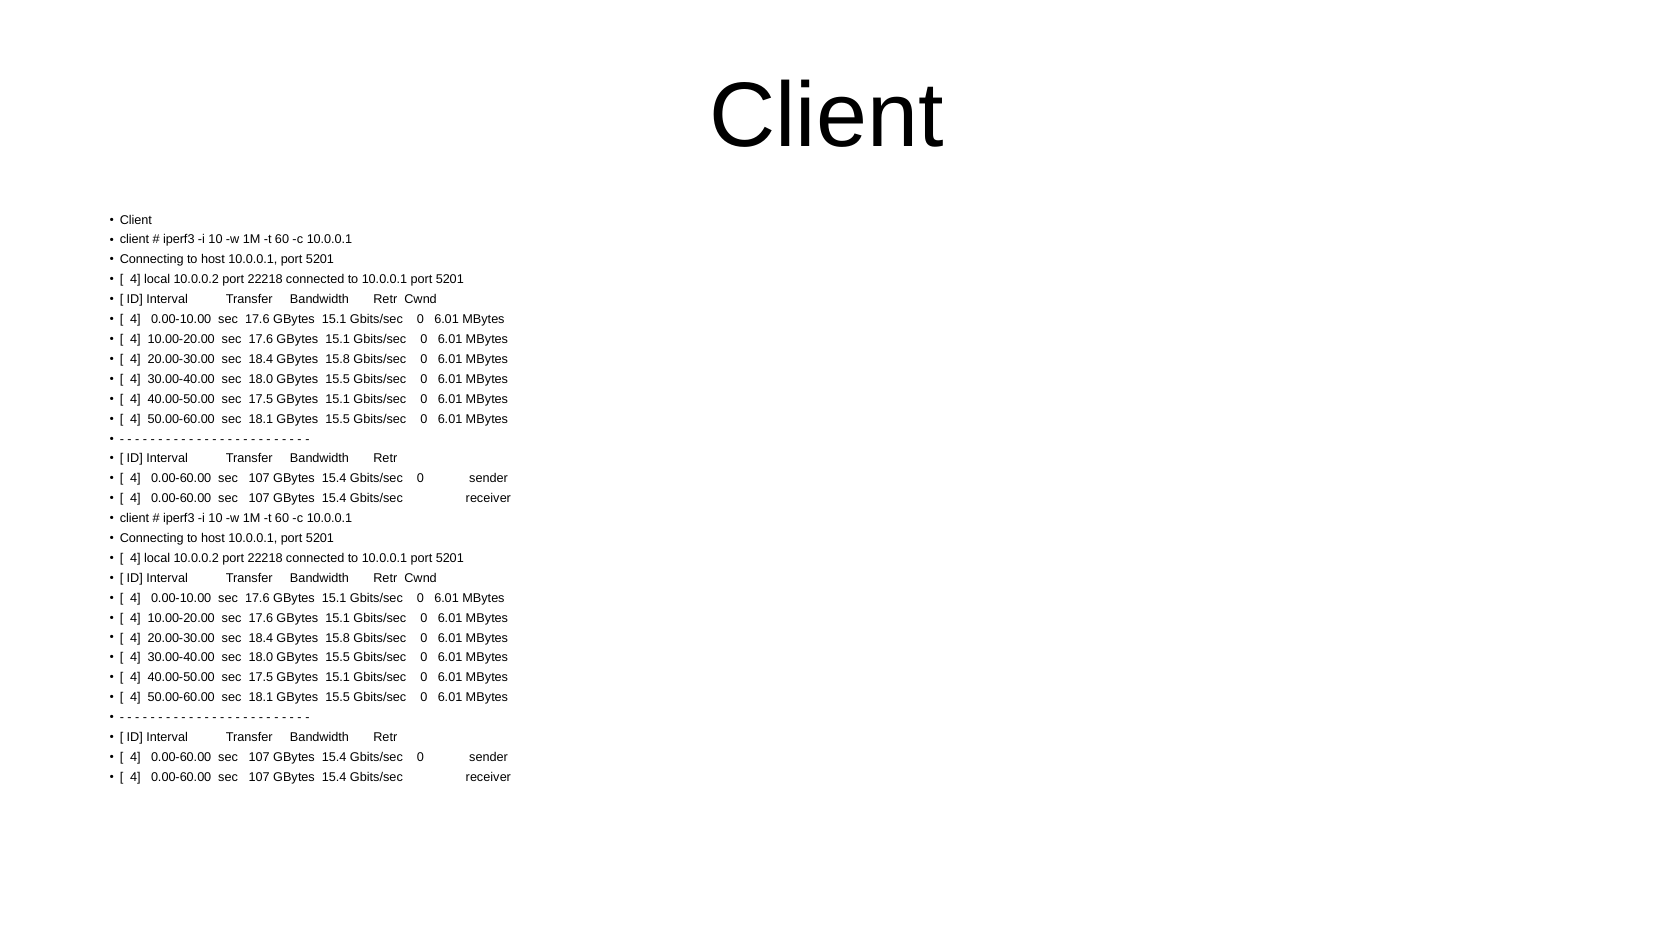

# Client
Client
client # iperf3 -i 10 -w 1M -t 60 -c 10.0.0.1
Connecting to host 10.0.0.1, port 5201
[ 4] local 10.0.0.2 port 22218 connected to 10.0.0.1 port 5201
[ ID] Interval Transfer Bandwidth Retr Cwnd
[ 4] 0.00-10.00 sec 17.6 GBytes 15.1 Gbits/sec 0 6.01 MBytes
[ 4] 10.00-20.00 sec 17.6 GBytes 15.1 Gbits/sec 0 6.01 MBytes
[ 4] 20.00-30.00 sec 18.4 GBytes 15.8 Gbits/sec 0 6.01 MBytes
[ 4] 30.00-40.00 sec 18.0 GBytes 15.5 Gbits/sec 0 6.01 MBytes
[ 4] 40.00-50.00 sec 17.5 GBytes 15.1 Gbits/sec 0 6.01 MBytes
[ 4] 50.00-60.00 sec 18.1 GBytes 15.5 Gbits/sec 0 6.01 MBytes
- - - - - - - - - - - - - - - - - - - - - - - - -
[ ID] Interval Transfer Bandwidth Retr
[ 4] 0.00-60.00 sec 107 GBytes 15.4 Gbits/sec 0 sender
[ 4] 0.00-60.00 sec 107 GBytes 15.4 Gbits/sec receiver
client # iperf3 -i 10 -w 1M -t 60 -c 10.0.0.1
Connecting to host 10.0.0.1, port 5201
[ 4] local 10.0.0.2 port 22218 connected to 10.0.0.1 port 5201
[ ID] Interval Transfer Bandwidth Retr Cwnd
[ 4] 0.00-10.00 sec 17.6 GBytes 15.1 Gbits/sec 0 6.01 MBytes
[ 4] 10.00-20.00 sec 17.6 GBytes 15.1 Gbits/sec 0 6.01 MBytes
[ 4] 20.00-30.00 sec 18.4 GBytes 15.8 Gbits/sec 0 6.01 MBytes
[ 4] 30.00-40.00 sec 18.0 GBytes 15.5 Gbits/sec 0 6.01 MBytes
[ 4] 40.00-50.00 sec 17.5 GBytes 15.1 Gbits/sec 0 6.01 MBytes
[ 4] 50.00-60.00 sec 18.1 GBytes 15.5 Gbits/sec 0 6.01 MBytes
- - - - - - - - - - - - - - - - - - - - - - - - -
[ ID] Interval Transfer Bandwidth Retr
[ 4] 0.00-60.00 sec 107 GBytes 15.4 Gbits/sec 0 sender
[ 4] 0.00-60.00 sec 107 GBytes 15.4 Gbits/sec receiver